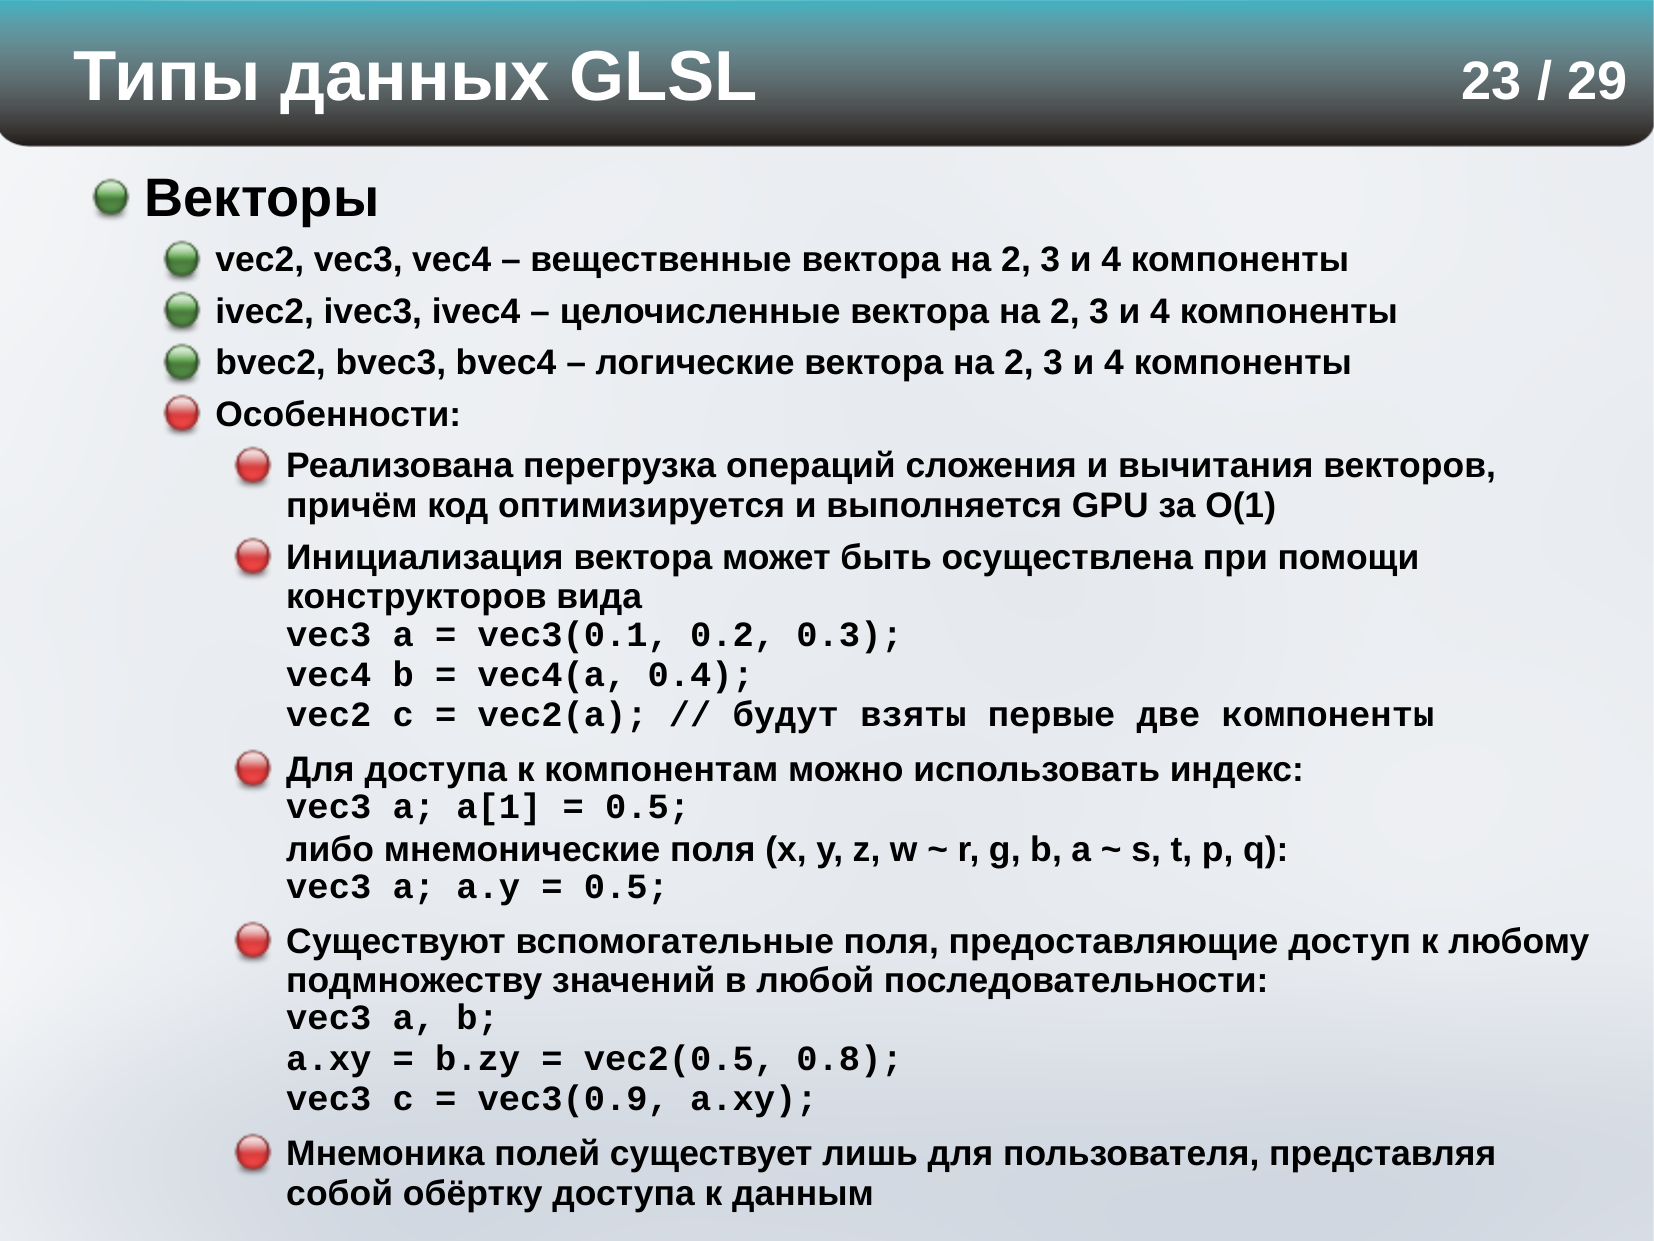

Типы данных GLSL
Векторы
vec2, vec3, vec4 – вещественные вектора на 2, 3 и 4 компоненты
ivec2, ivec3, ivec4 – целочисленные вектора на 2, 3 и 4 компоненты
bvec2, bvec3, bvec4 – логические вектора на 2, 3 и 4 компоненты
Особенности:
Реализована перегрузка операций сложения и вычитания векторов, причём код оптимизируется и выполняется GPU за О(1)
Инициализация вектора может быть осуществлена при помощи конструкторов вида
vec3 a = vec3(0.1, 0.2, 0.3);
vec4 b = vec4(a, 0.4);
vec2 c = vec2(a); // будут взяты первые две компоненты
Для доступа к компонентам можно использовать индекс:
vec3 a; a[1] = 0.5;
либо мнемонические поля (x, y, z, w ~ r, g, b, a ~ s, t, p, q):
vec3 a; a.y = 0.5;
Существуют вспомогательные поля, предоставляющие доступ к любому подмножеству значений в любой последовательности:
vec3 a, b;
a.xy = b.zy = vec2(0.5, 0.8);
vec3 c = vec3(0.9, a.xy);
Мнемоника полей существует лишь для пользователя, представляя собой обёртку доступа к данным